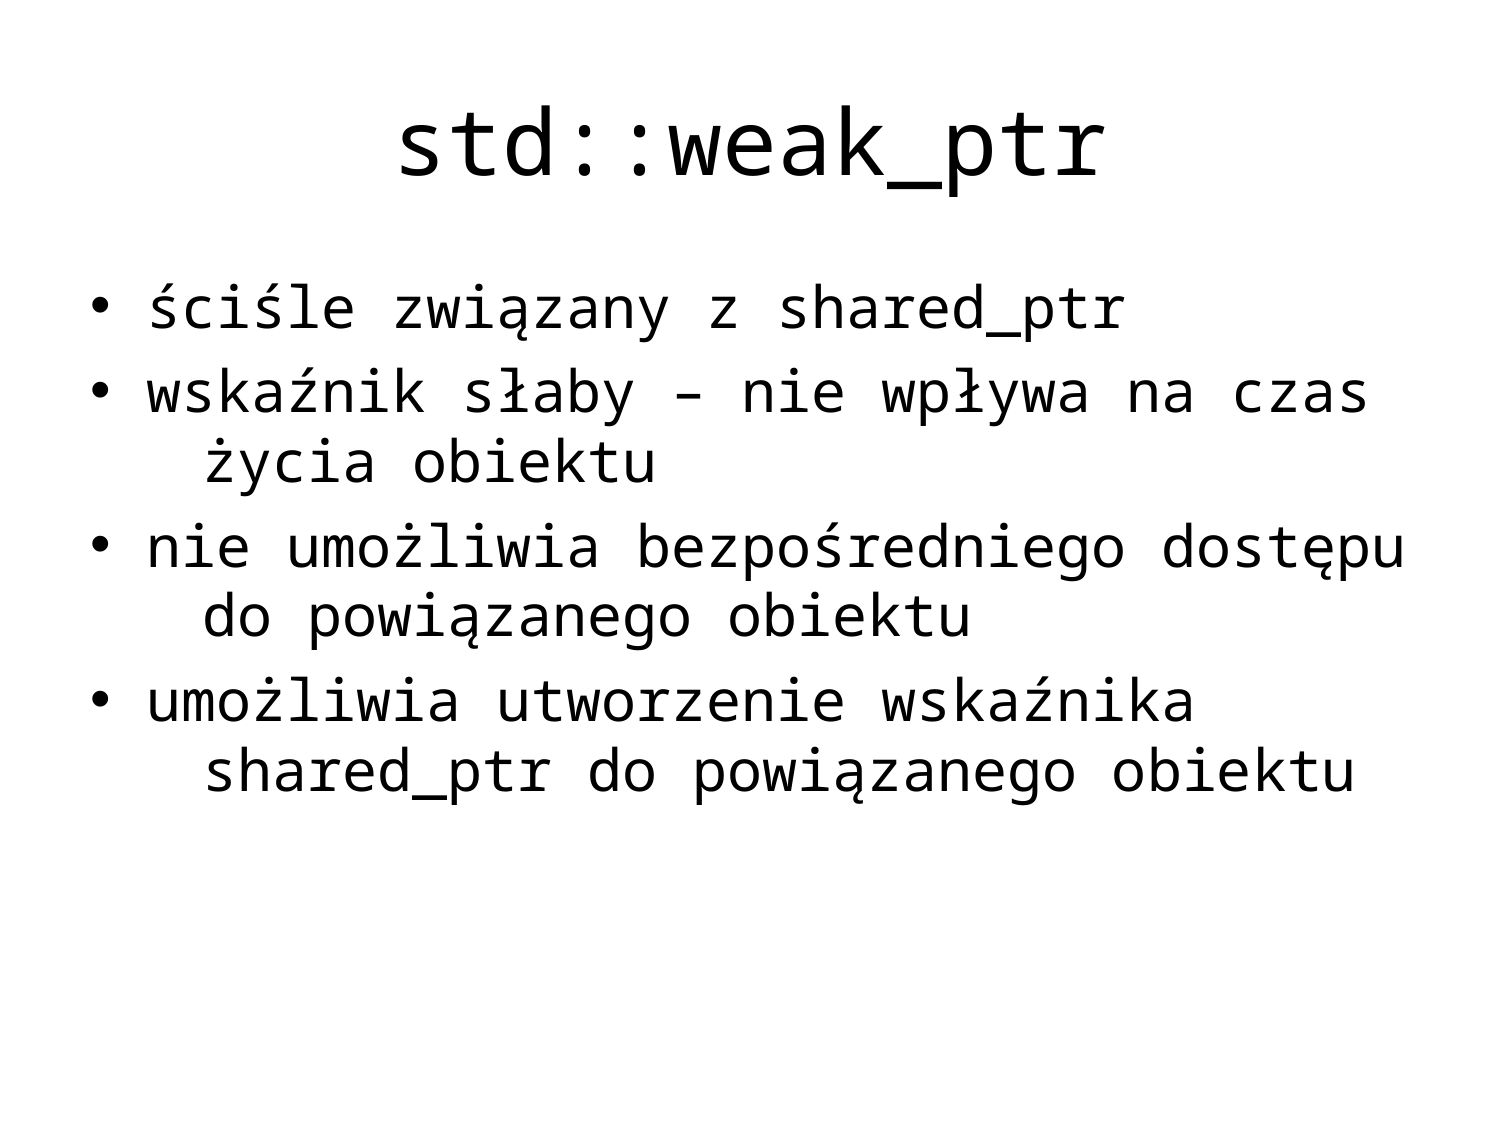

# std::weak_ptr
ściśle związany z shared_ptr
wskaźnik słaby – nie wpływa na czas życia obiektu
nie umożliwia bezpośredniego dostępu
do powiązanego obiektu
umożliwia utworzenie wskaźnika shared_ptr do powiązanego obiektu